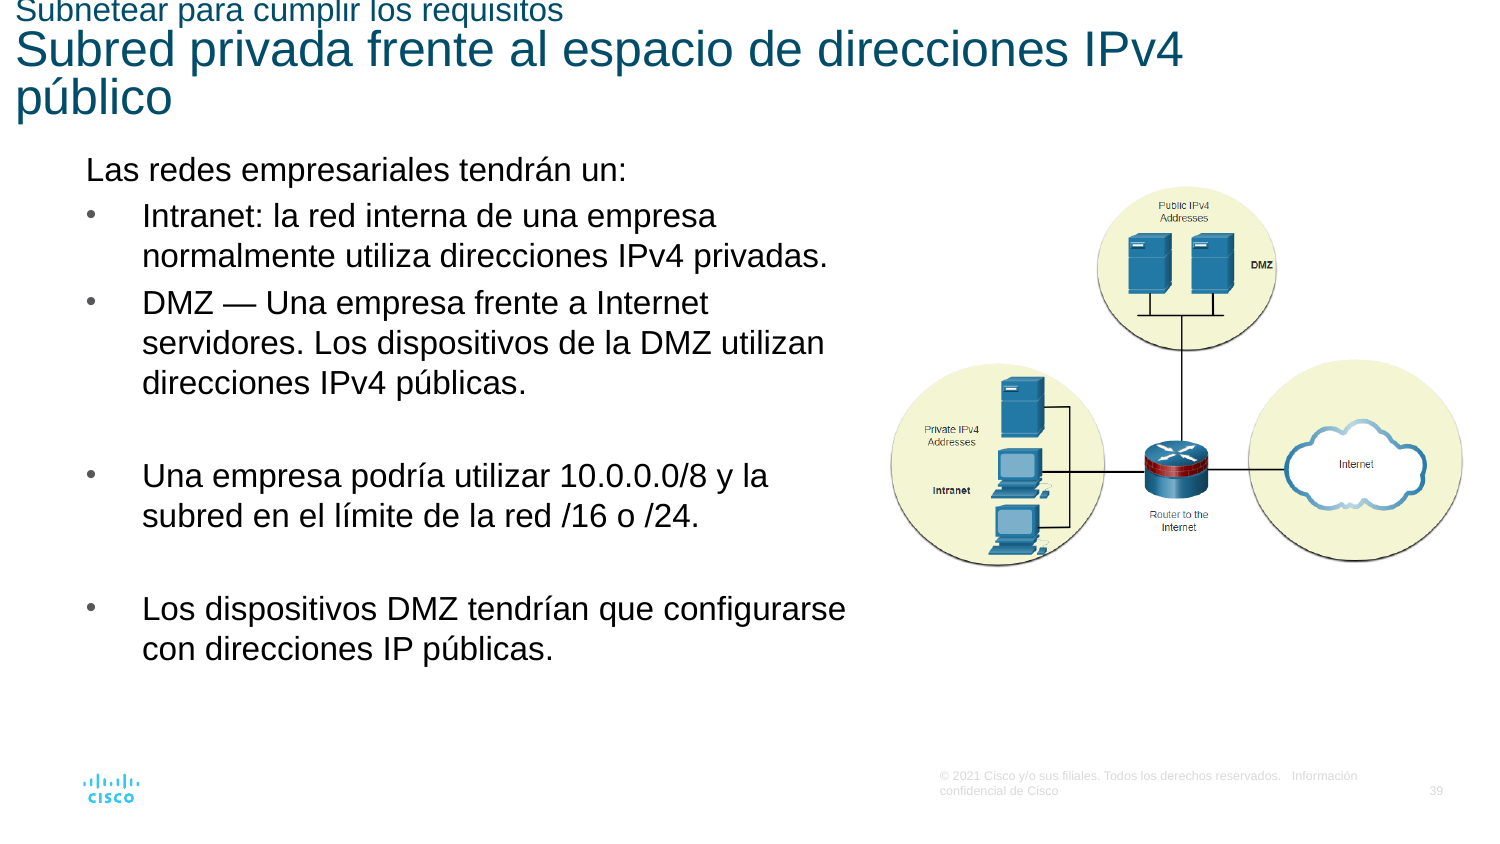

# Subnetear para cumplir los requisitos Subred privada frente al espacio de direcciones IPv4 público
Las redes empresariales tendrán un:
Intranet: la red interna de una empresa normalmente utiliza direcciones IPv4 privadas.
DMZ — Una empresa frente a Internet servidores. Los dispositivos de la DMZ utilizan direcciones IPv4 públicas.
Una empresa podría utilizar 10.0.0.0/8 y la subred en el límite de la red /16 o /24.
Los dispositivos DMZ tendrían que configurarse con direcciones IP públicas.